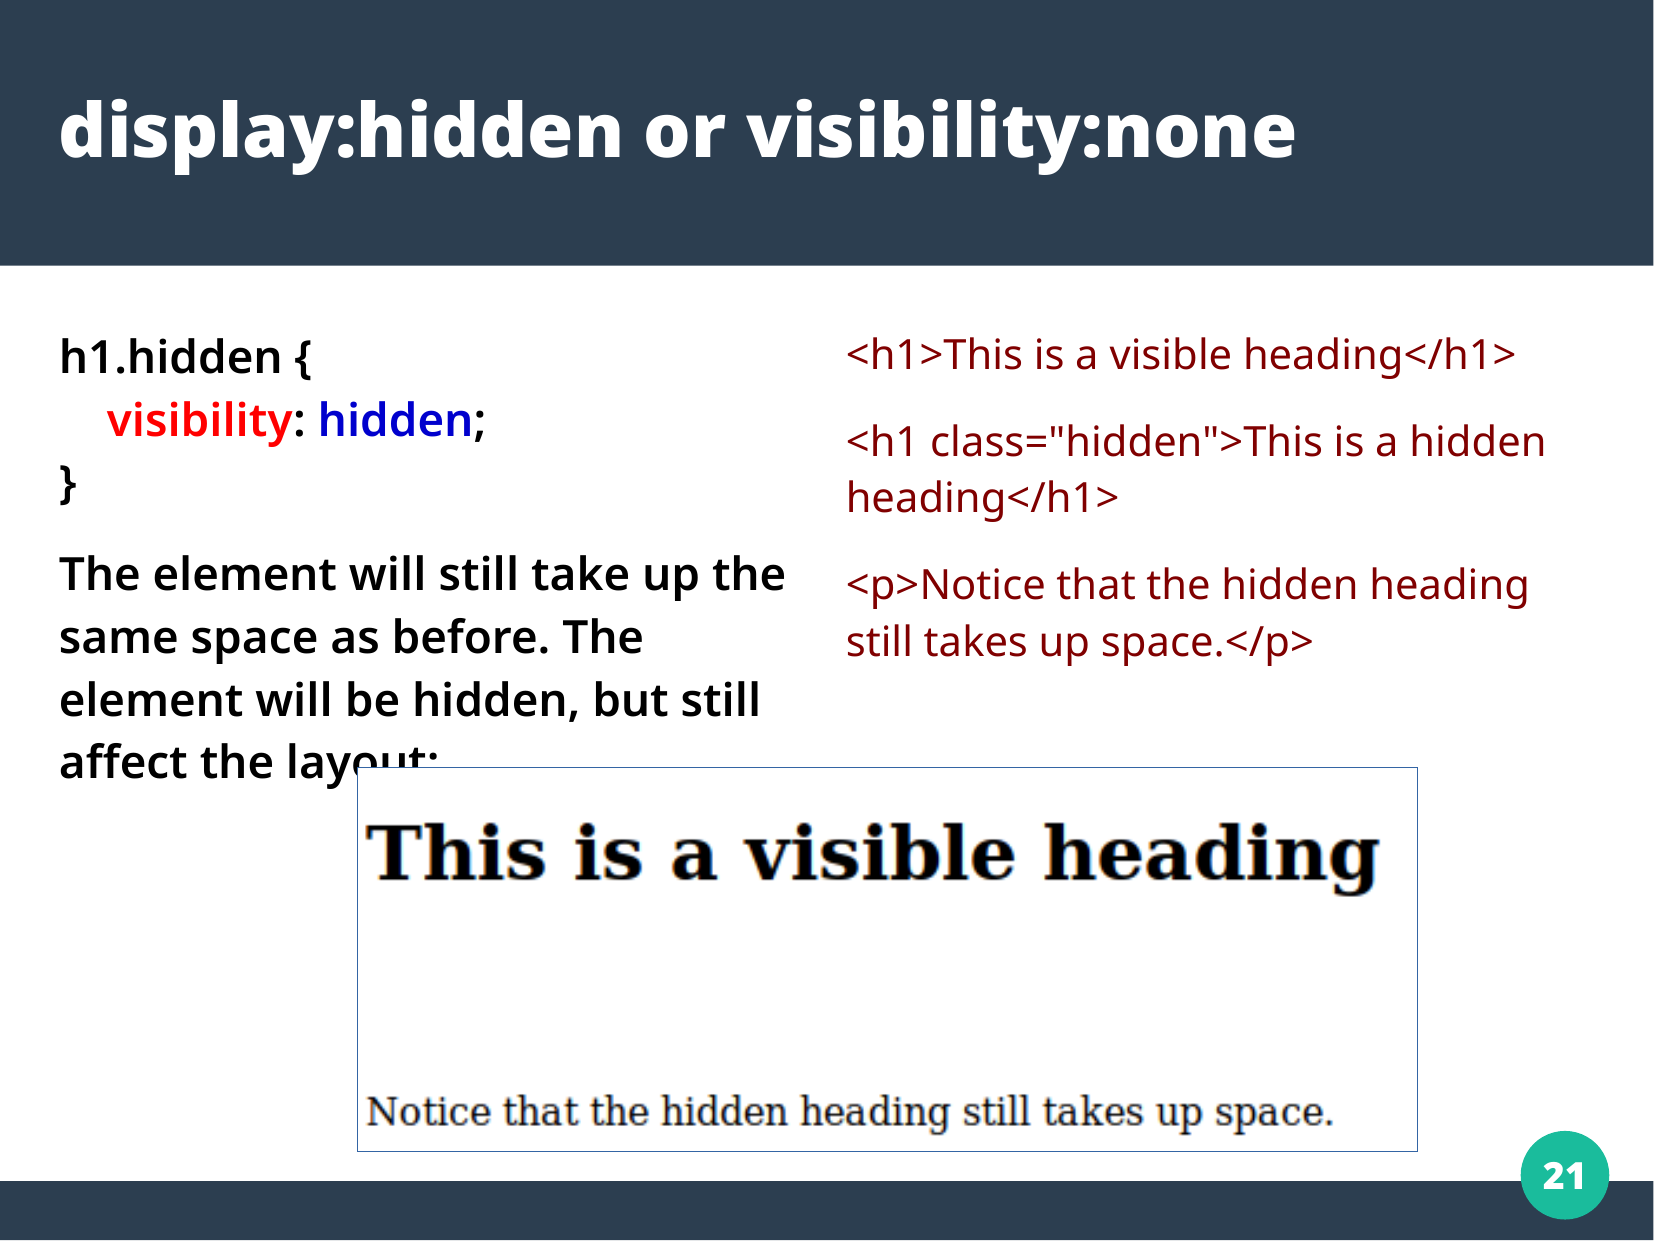

# display:hidden or visibility:none
h1.hidden {
    visibility: hidden;
}
The element will still take up the same space as before. The element will be hidden, but still affect the layout:
<h1>This is a visible heading</h1>
<h1 class="hidden">This is a hidden heading</h1>
<p>Notice that the hidden heading still takes up space.</p>
21